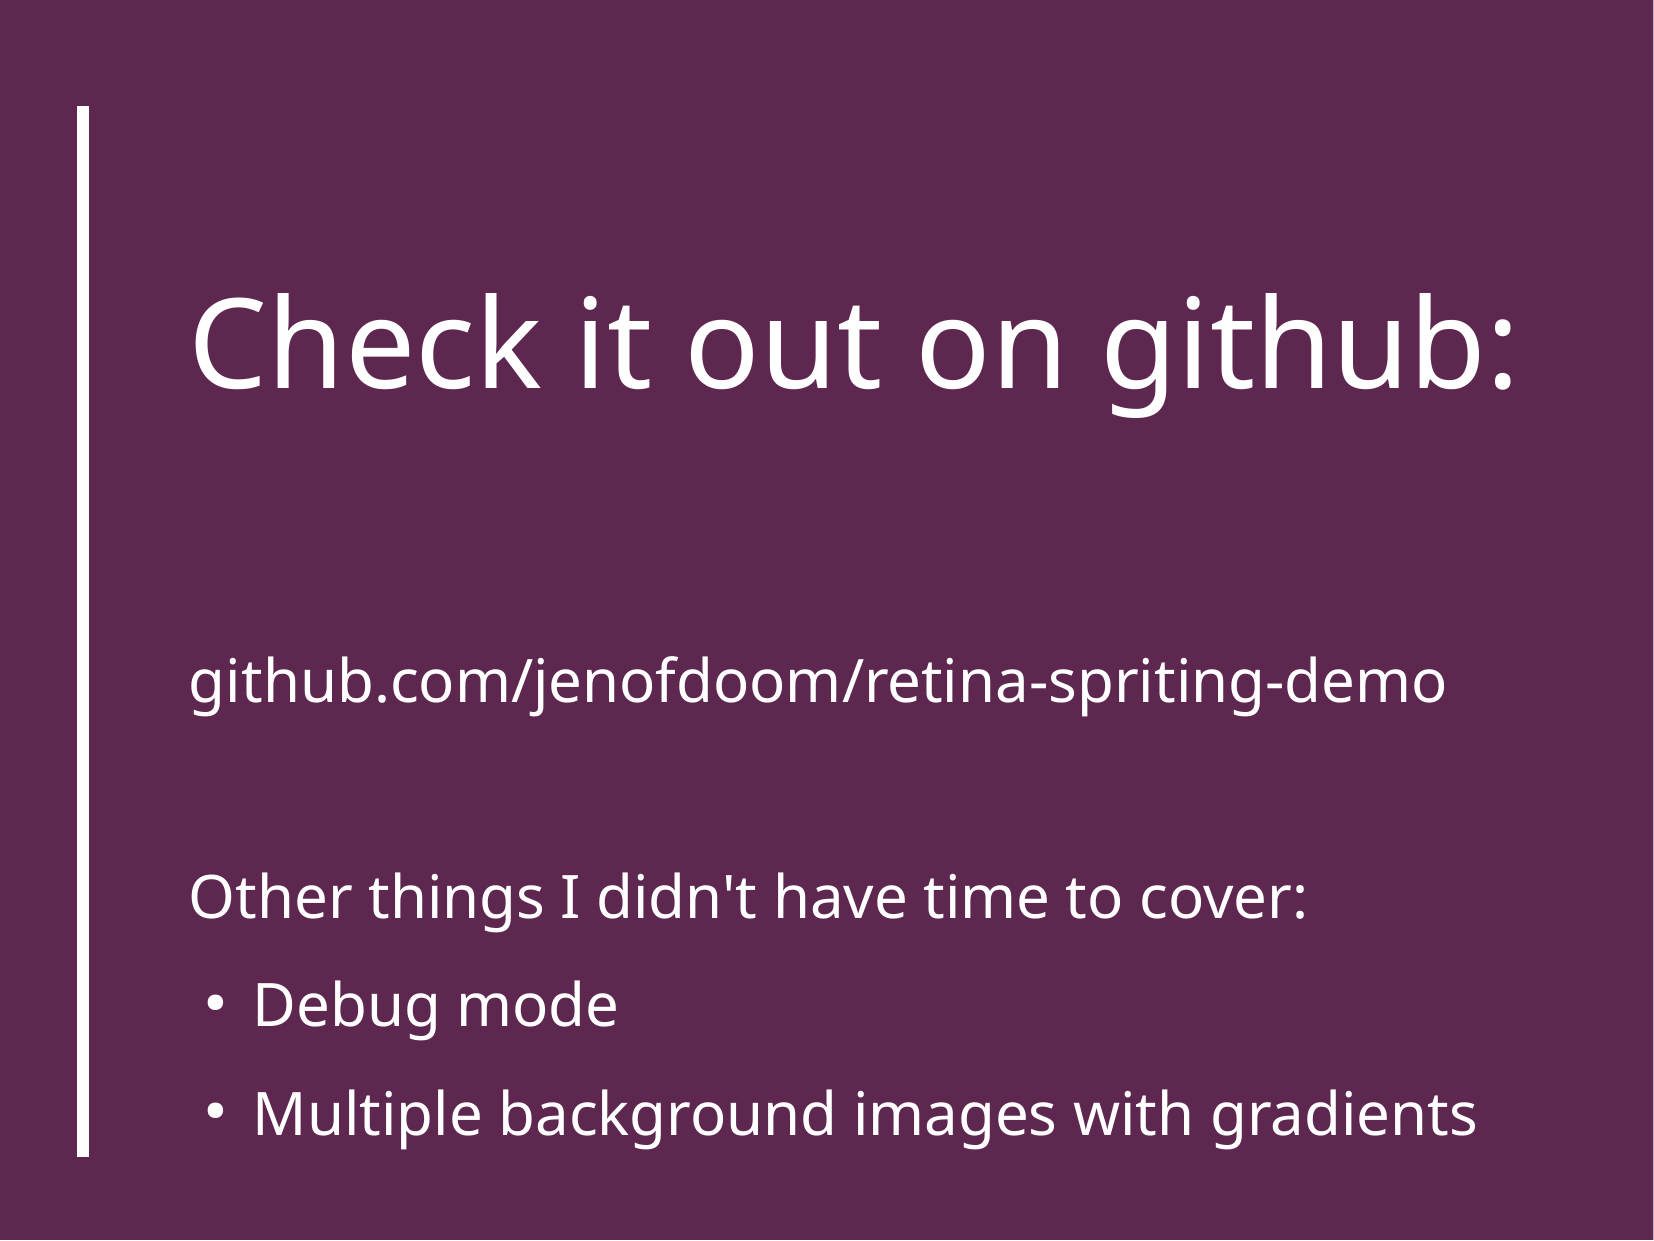

# Check it out on github:
github.com/jenofdoom/retina-spriting-demo
Other things I didn't have time to cover:
Debug mode
Multiple background images with gradients